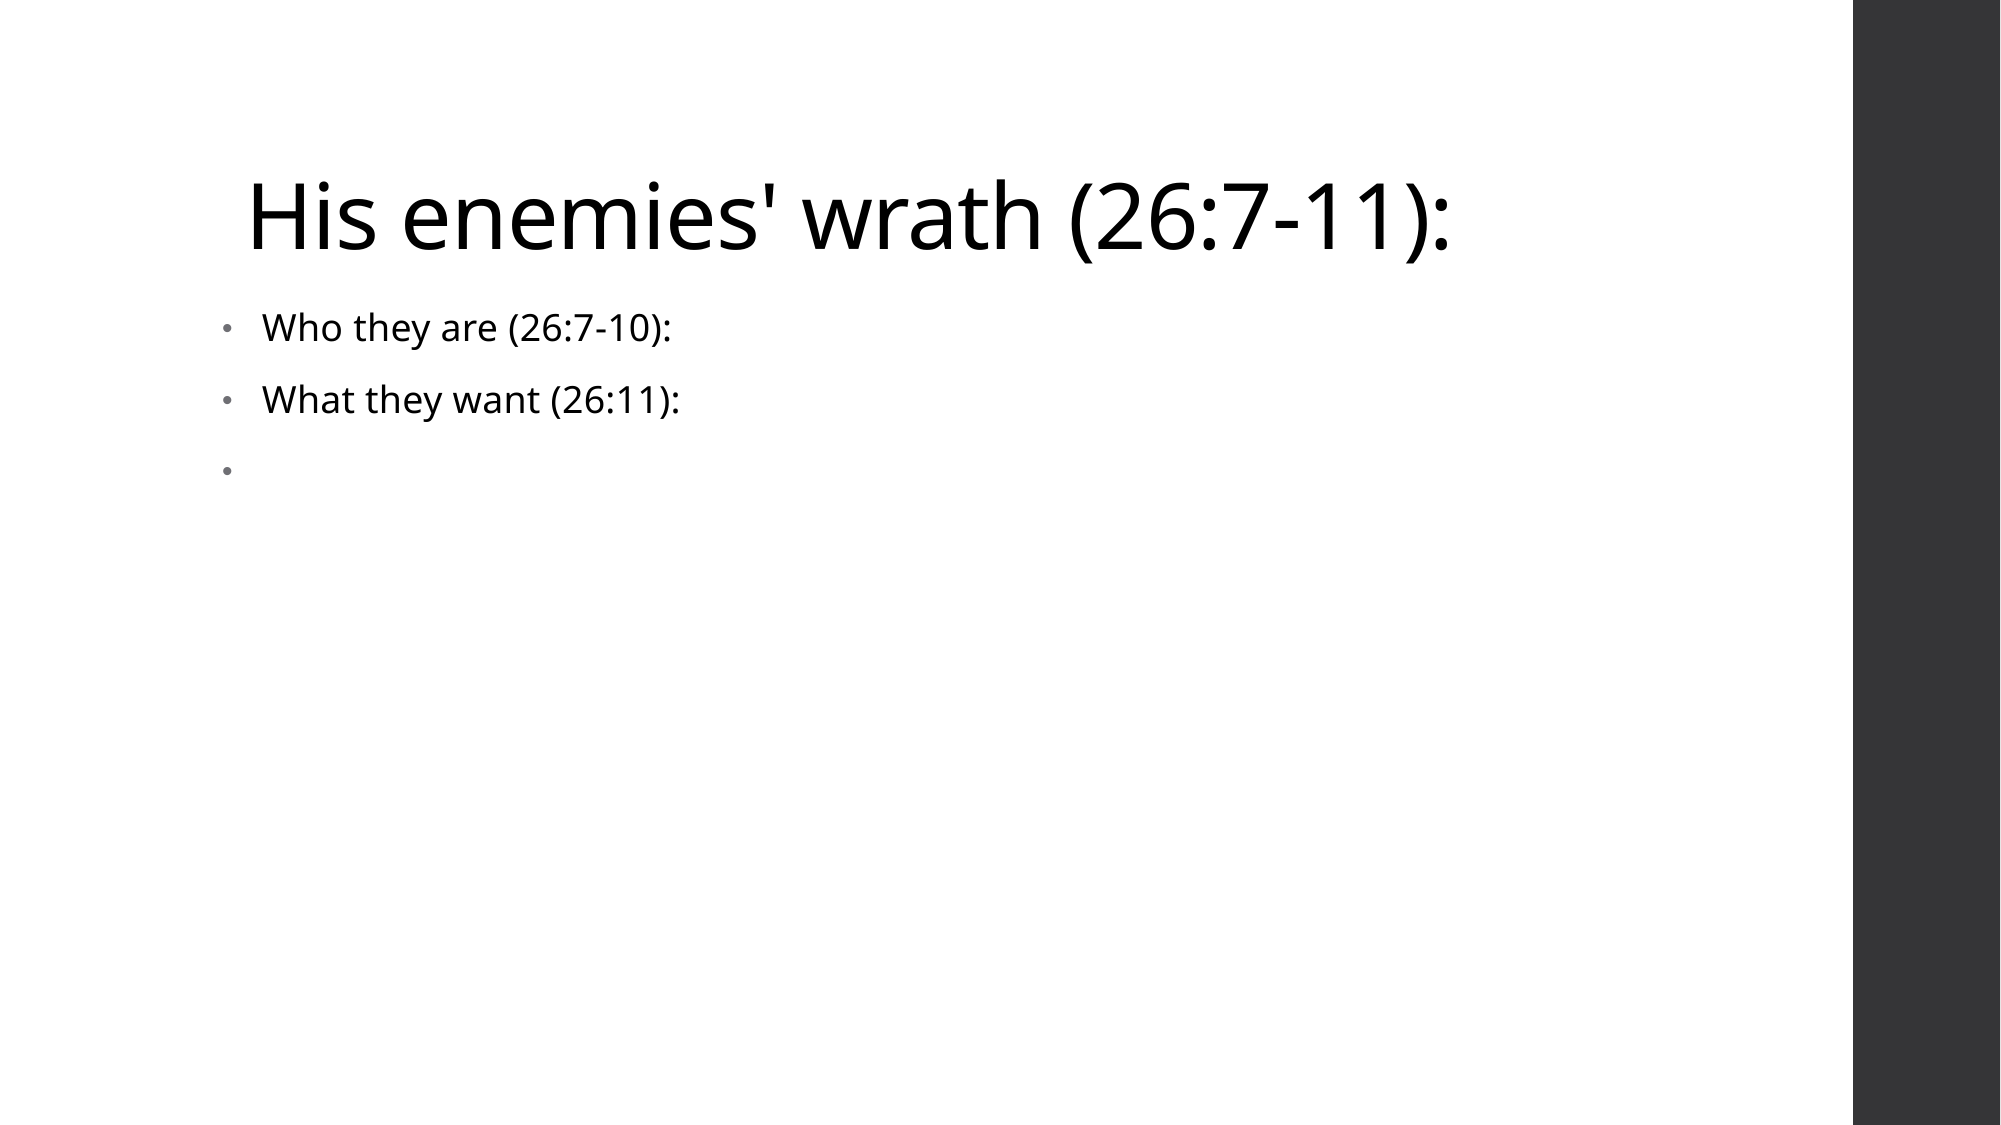

# His enemies' wrath (26:7-11):
 Who they are (26:7-10):
 What they want (26:11):